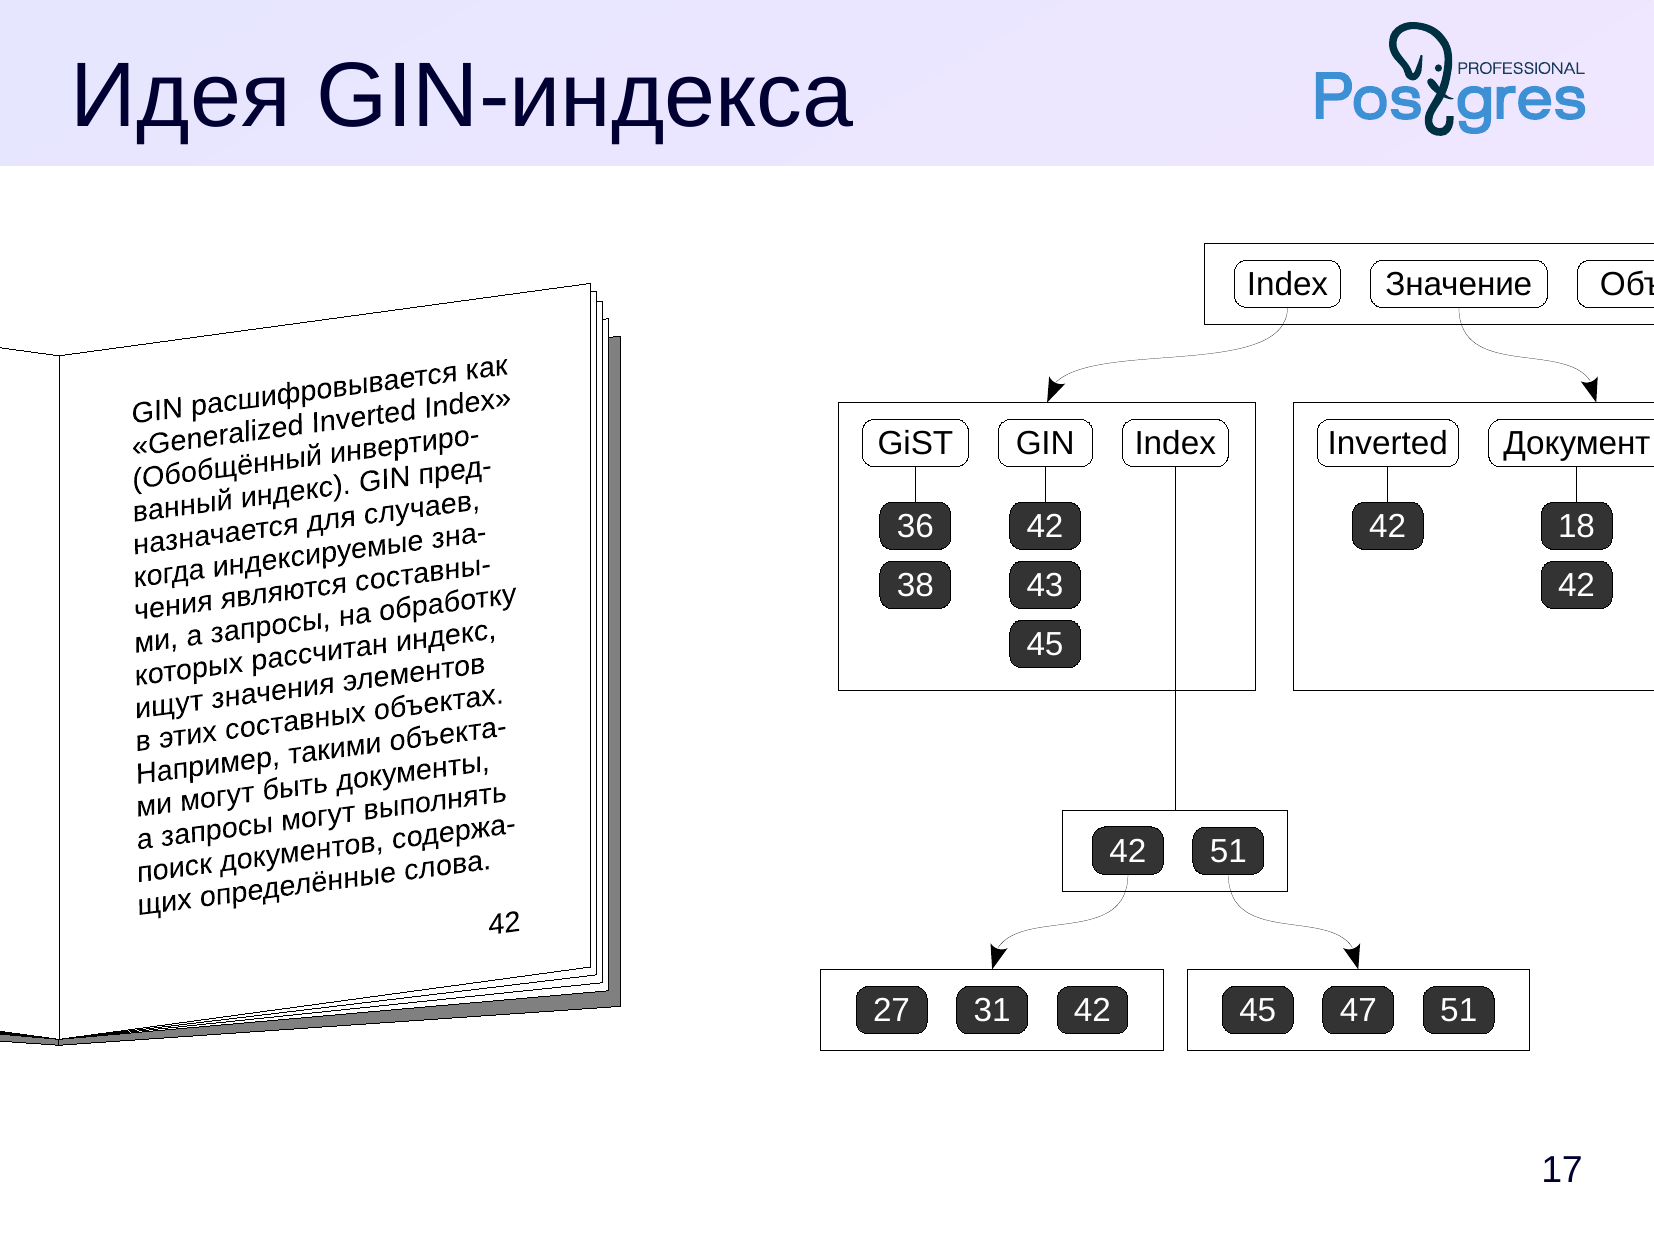

# Идея GIN-индекса
Index
Значение
Объект
GiST
GIN
Index
Inverted
Документ
Значение
36
42
42
18
38
43
42
45
42
51
27
45
31
47
42
51